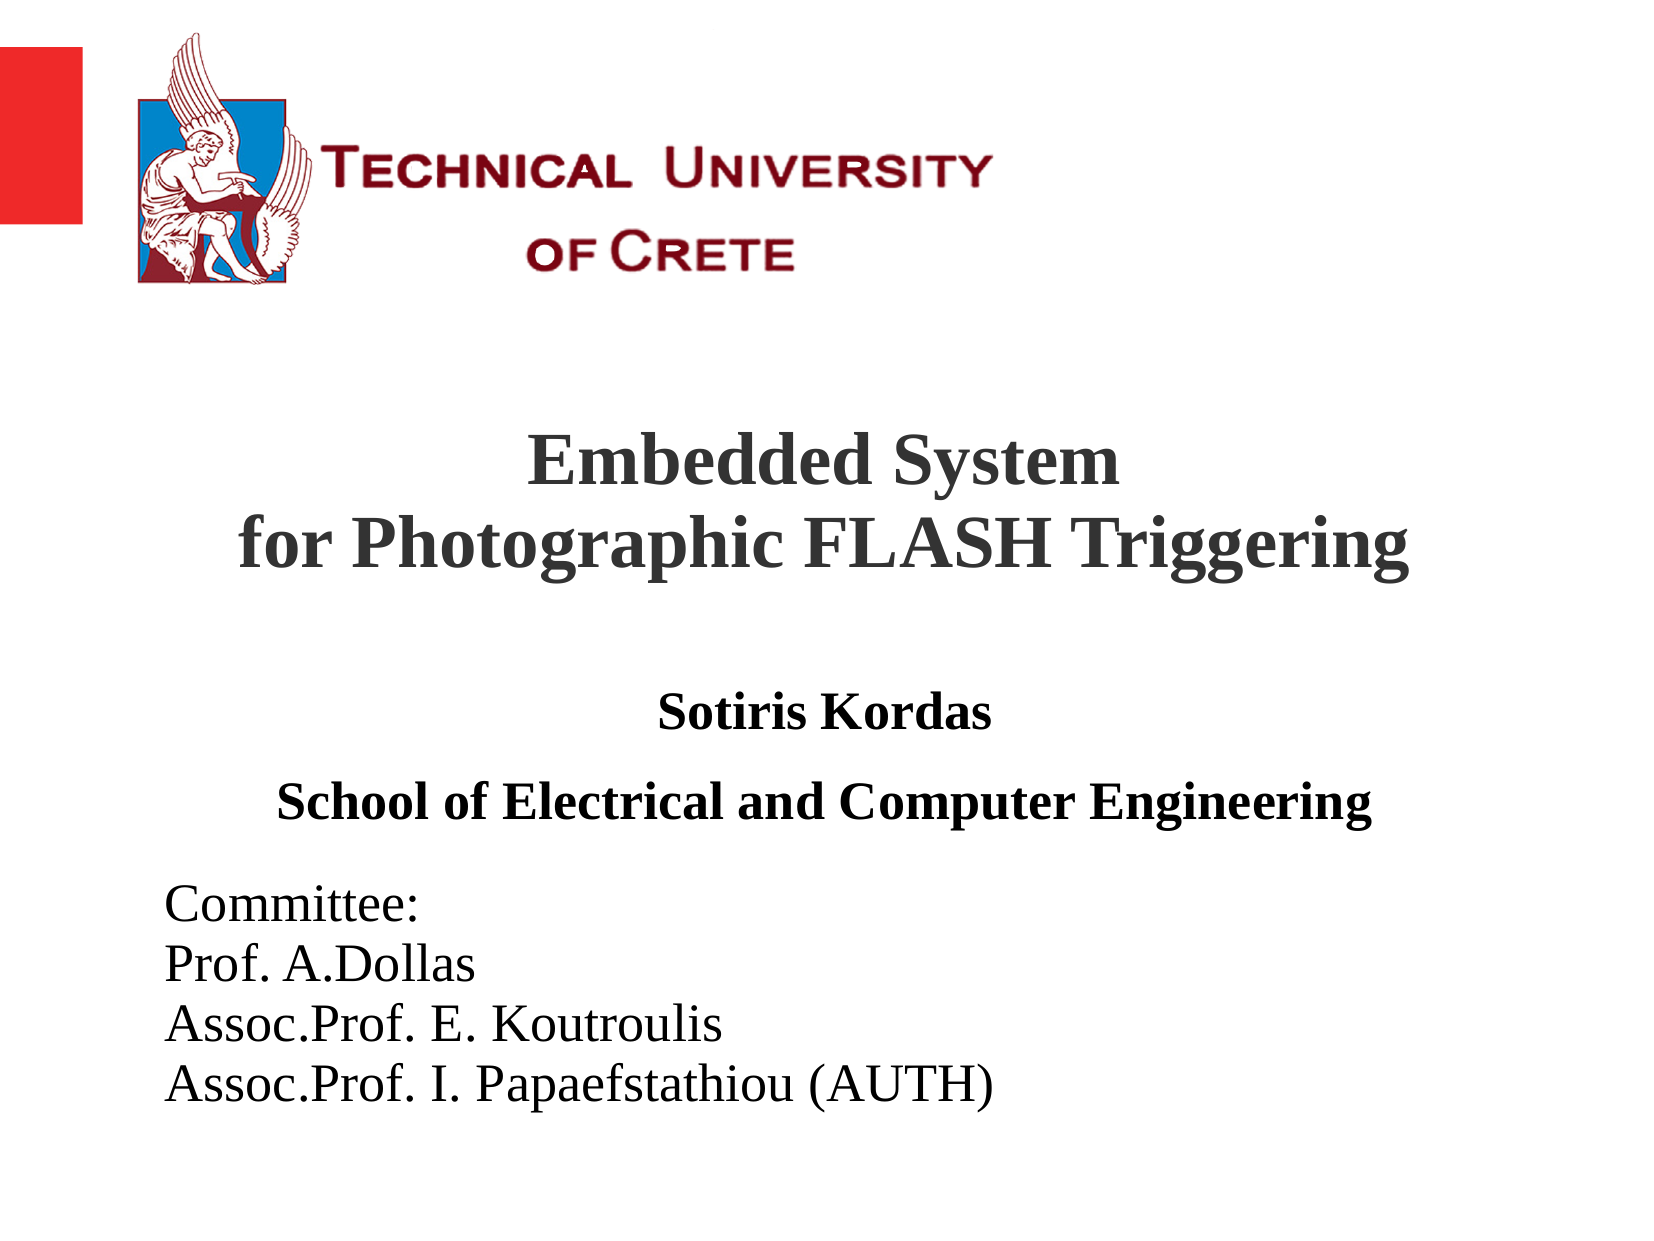

# Embedded System for Photographic FLASH Triggering
Sotiris Kordas
School of Electrical and Computer Engineering
Committee:
Prof. A.Dollas
Assoc.Prof. E. Koutroulis
Assoc.Prof. I. Papaefstathiou (AUTH)